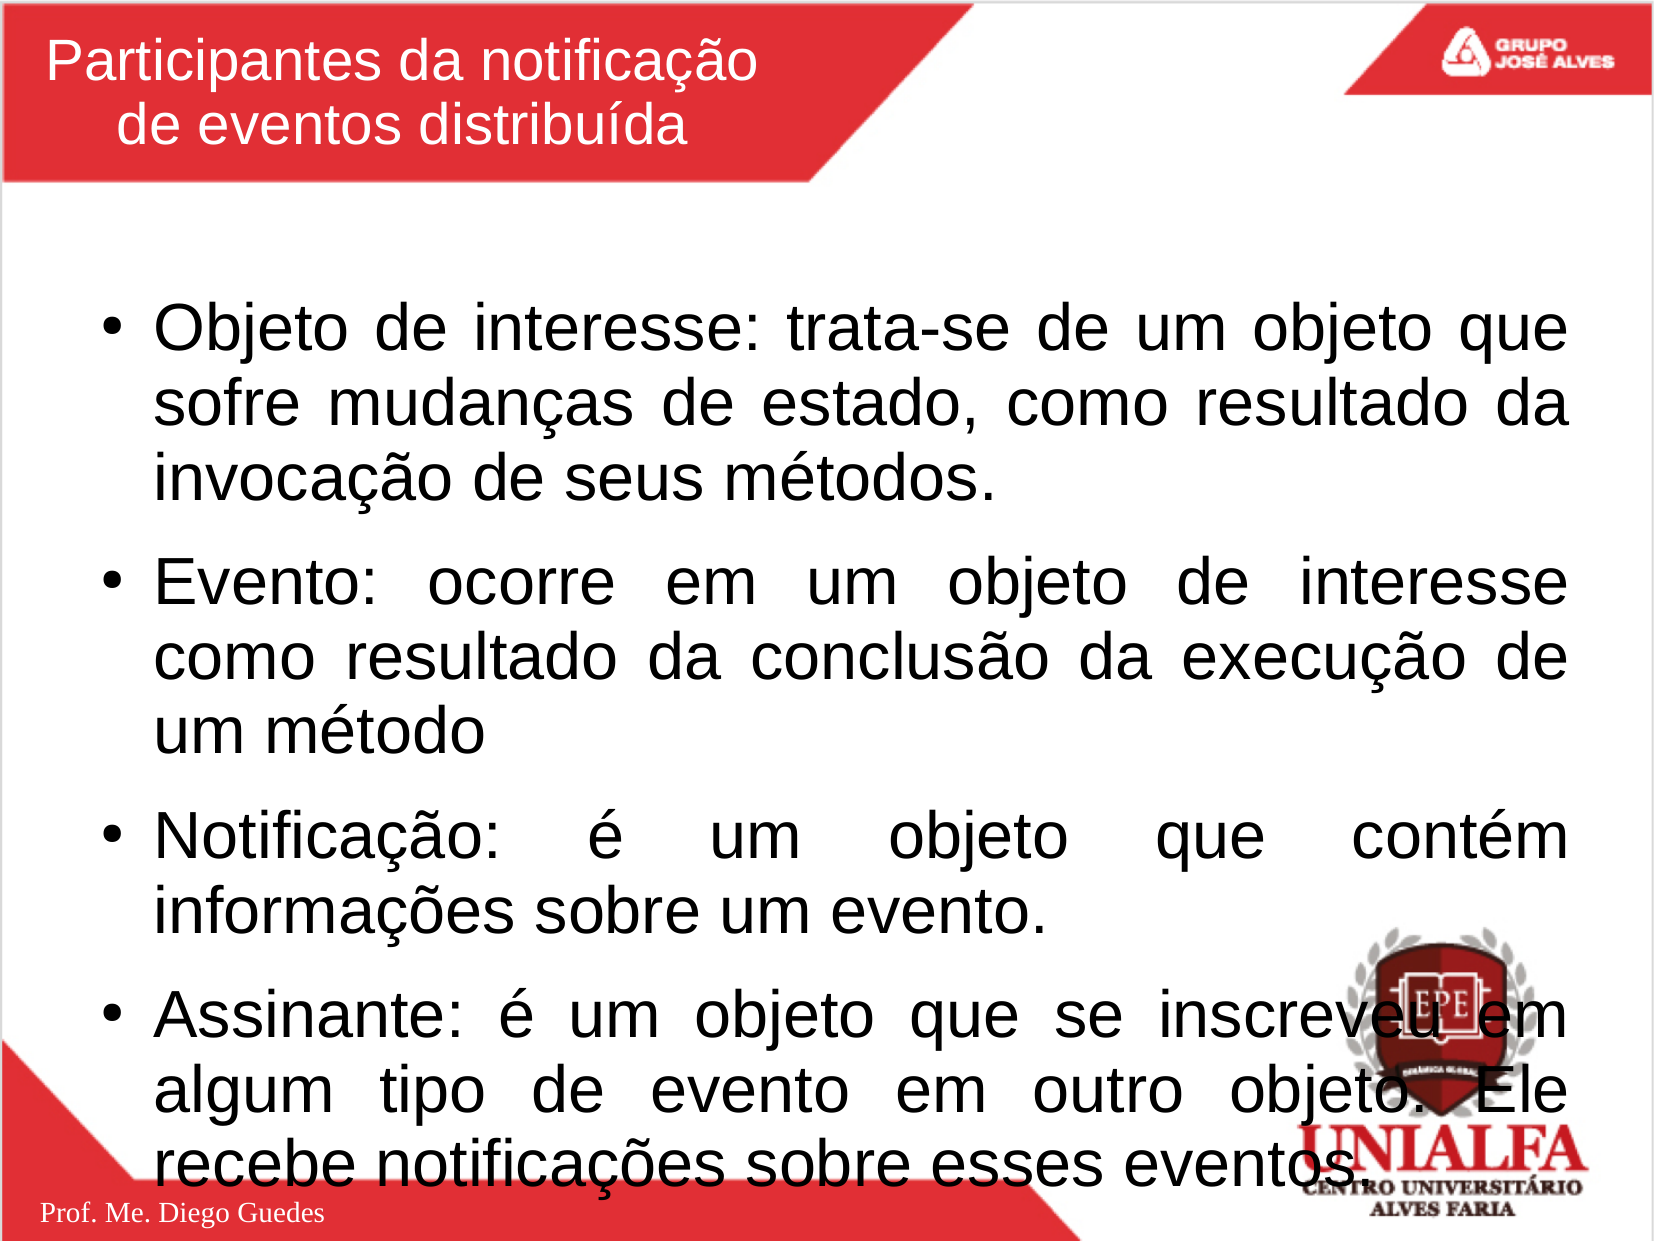

Participantes da notificação de eventos distribuída
# Objeto de interesse: trata-se de um objeto que sofre mudanças de estado, como resultado da invocação de seus métodos.
Evento: ocorre em um objeto de interesse como resultado da conclusão da execução de um método
Notificação: é um objeto que contém informações sobre um evento.
Assinante: é um objeto que se inscreveu em algum tipo de evento em outro objeto. Ele recebe notificações sobre esses eventos.